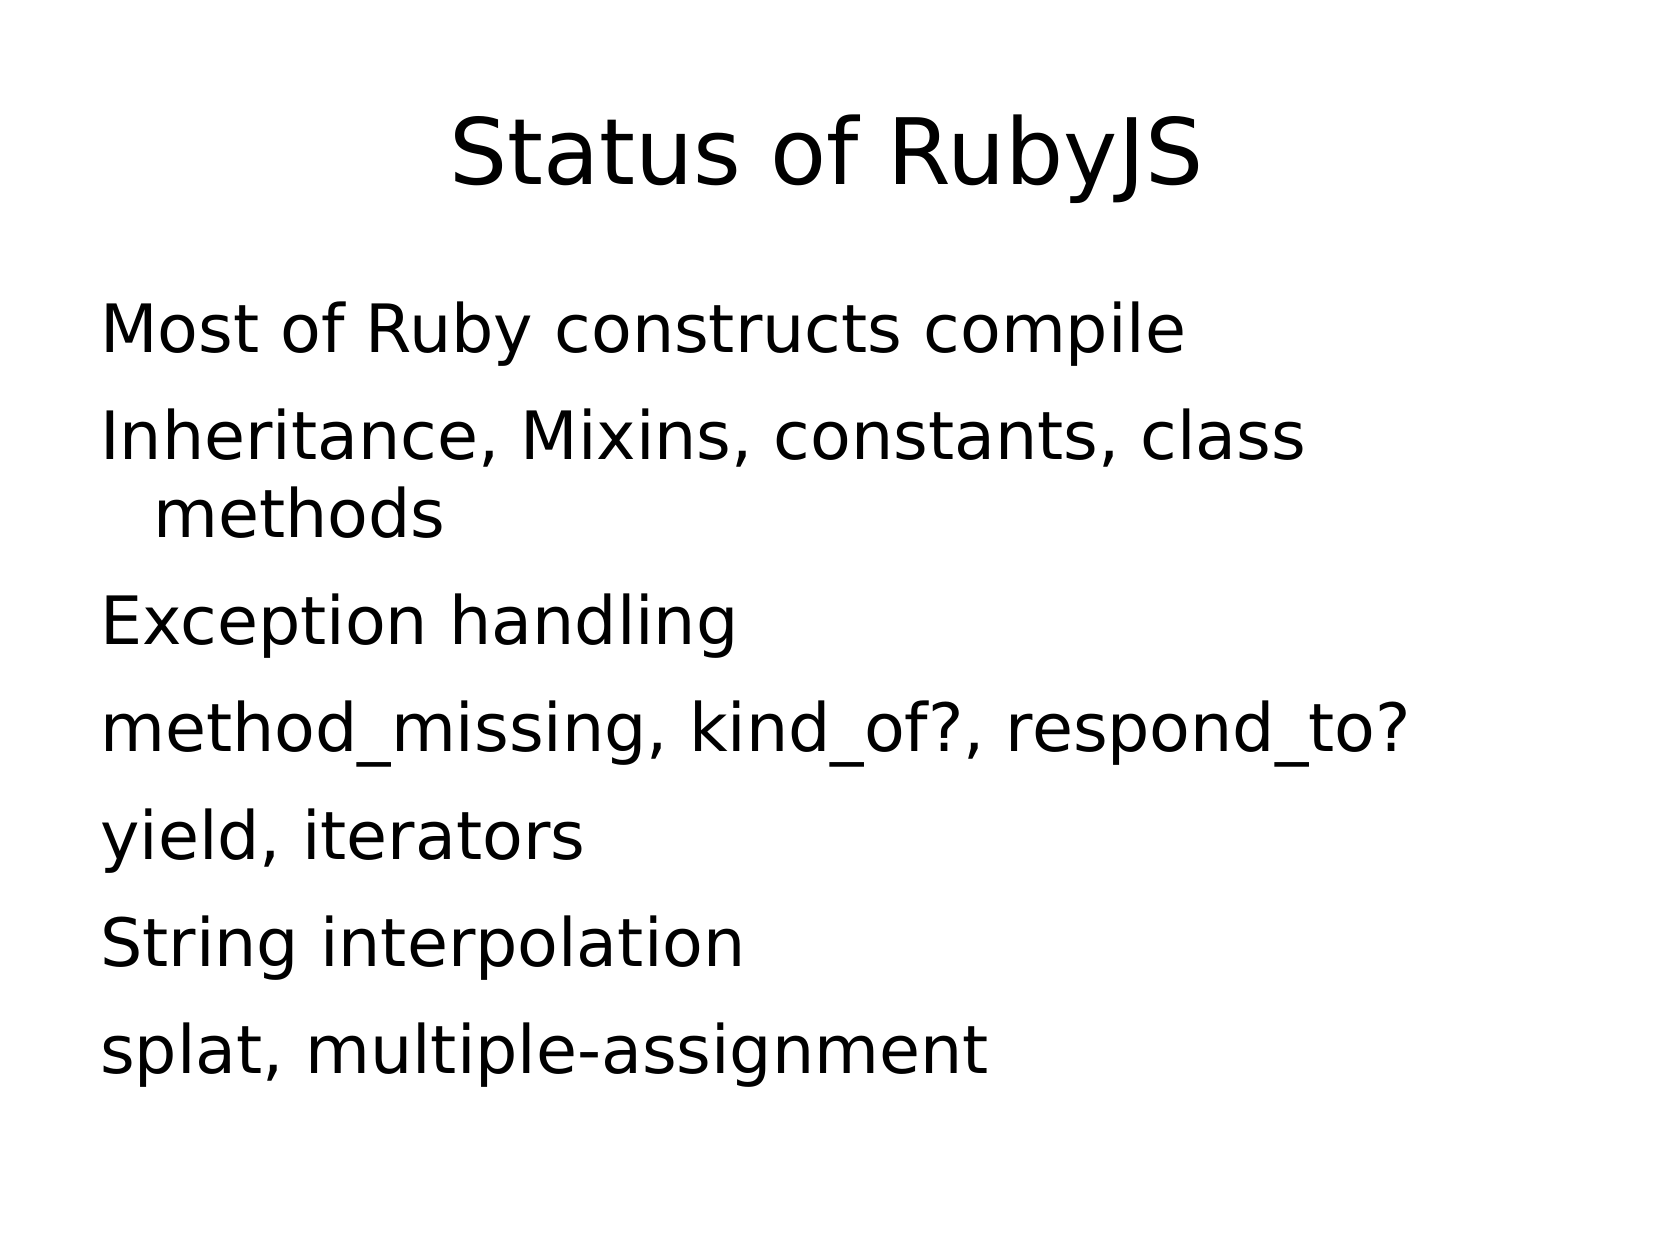

# Status of RubyJS
Most of Ruby constructs compile
Inheritance, Mixins, constants, class methods
Exception handling
method_missing, kind_of?, respond_to?
yield, iterators
String interpolation
splat, multiple-assignment